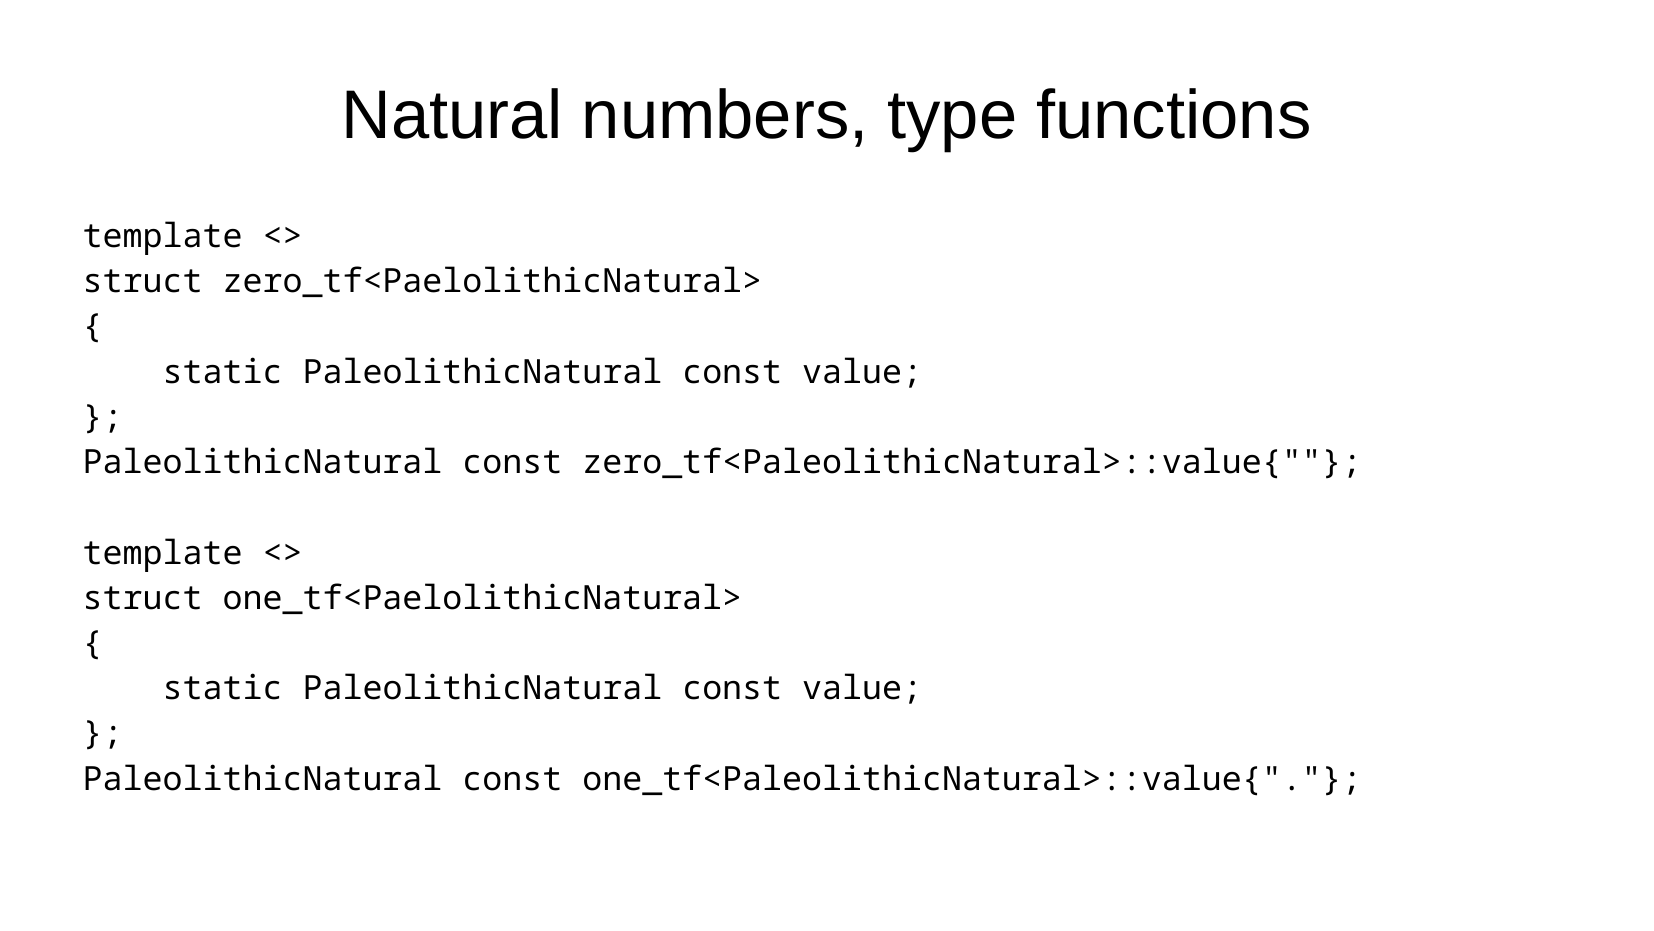

Natural numbers, type functions
# template <>
struct zero_tf<PaelolithicNatural>
{
 static PaleolithicNatural const value;
};
PaleolithicNatural const zero_tf<PaleolithicNatural>::value{""};
template <>
struct one_tf<PaelolithicNatural>
{
 static PaleolithicNatural const value;
};
PaleolithicNatural const one_tf<PaleolithicNatural>::value{"."};